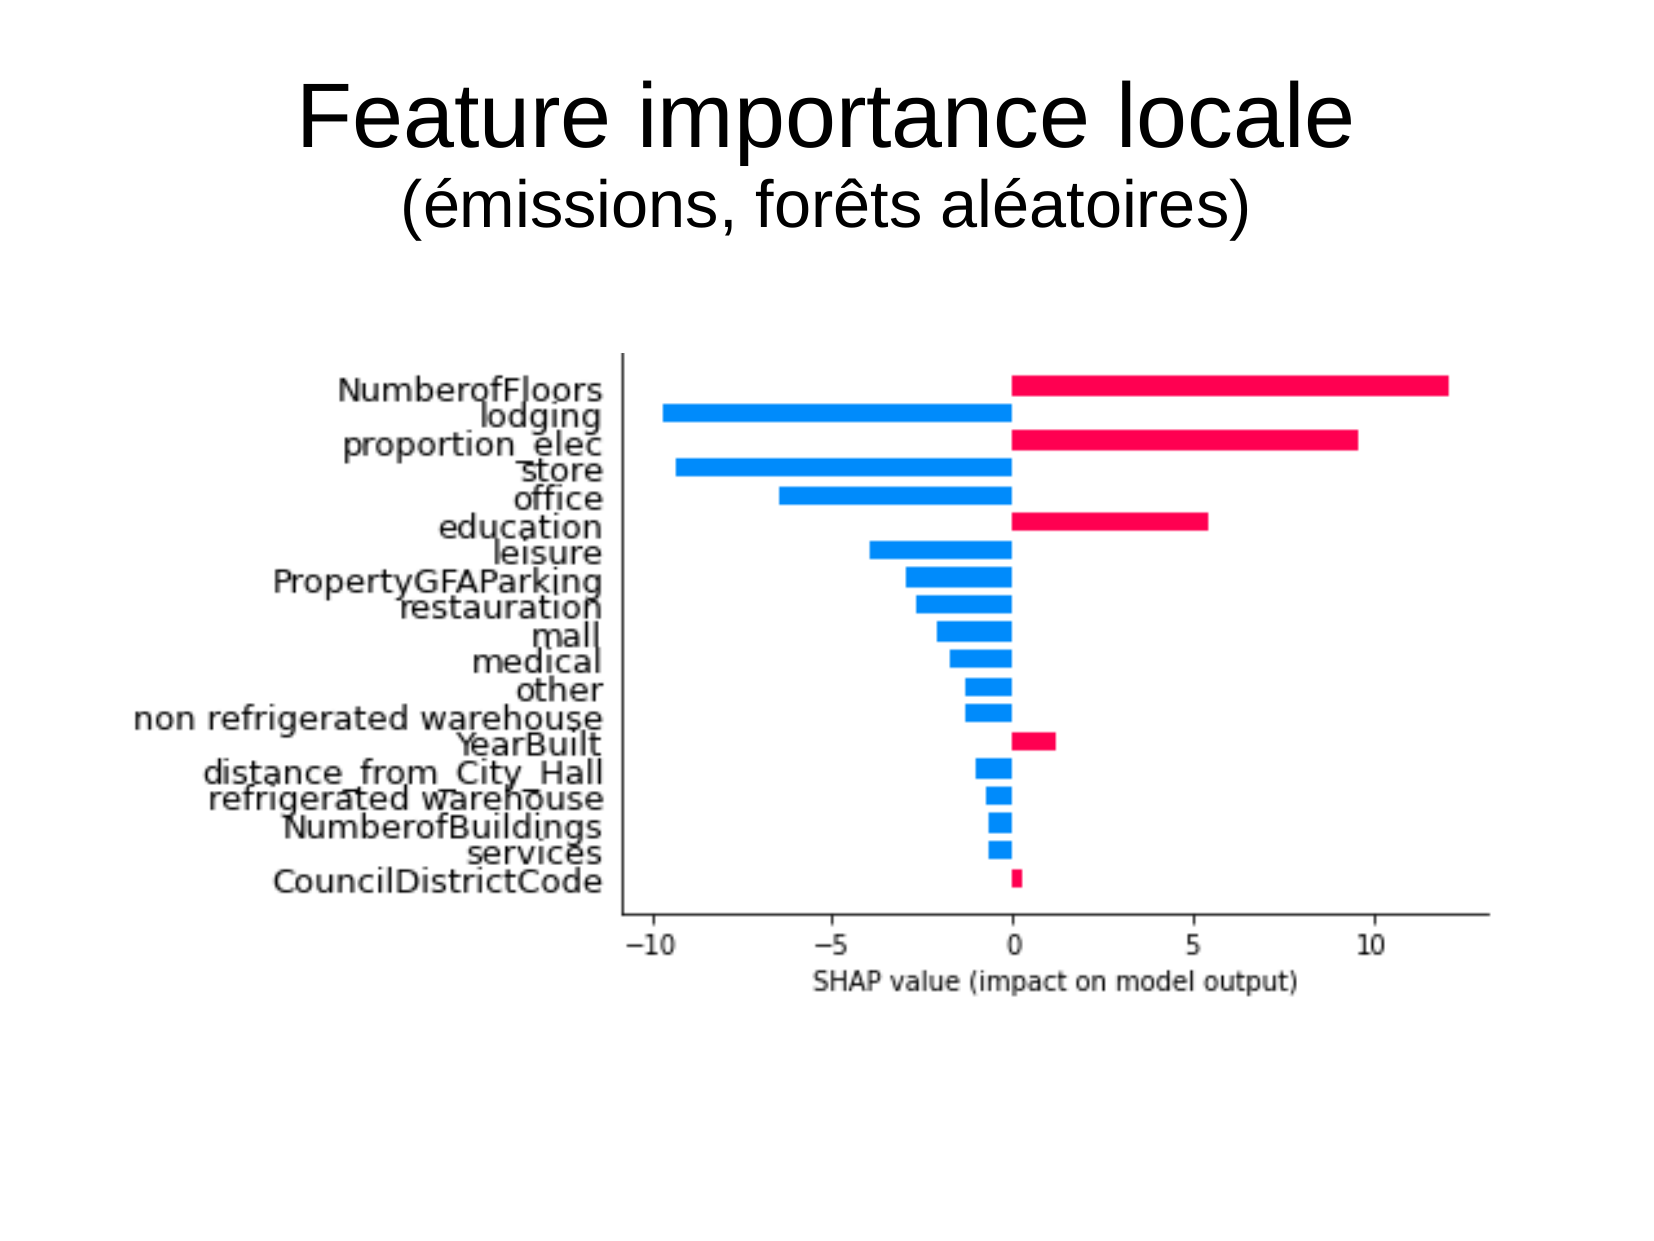

# Feature importance locale (émissions, forêts aléatoires)